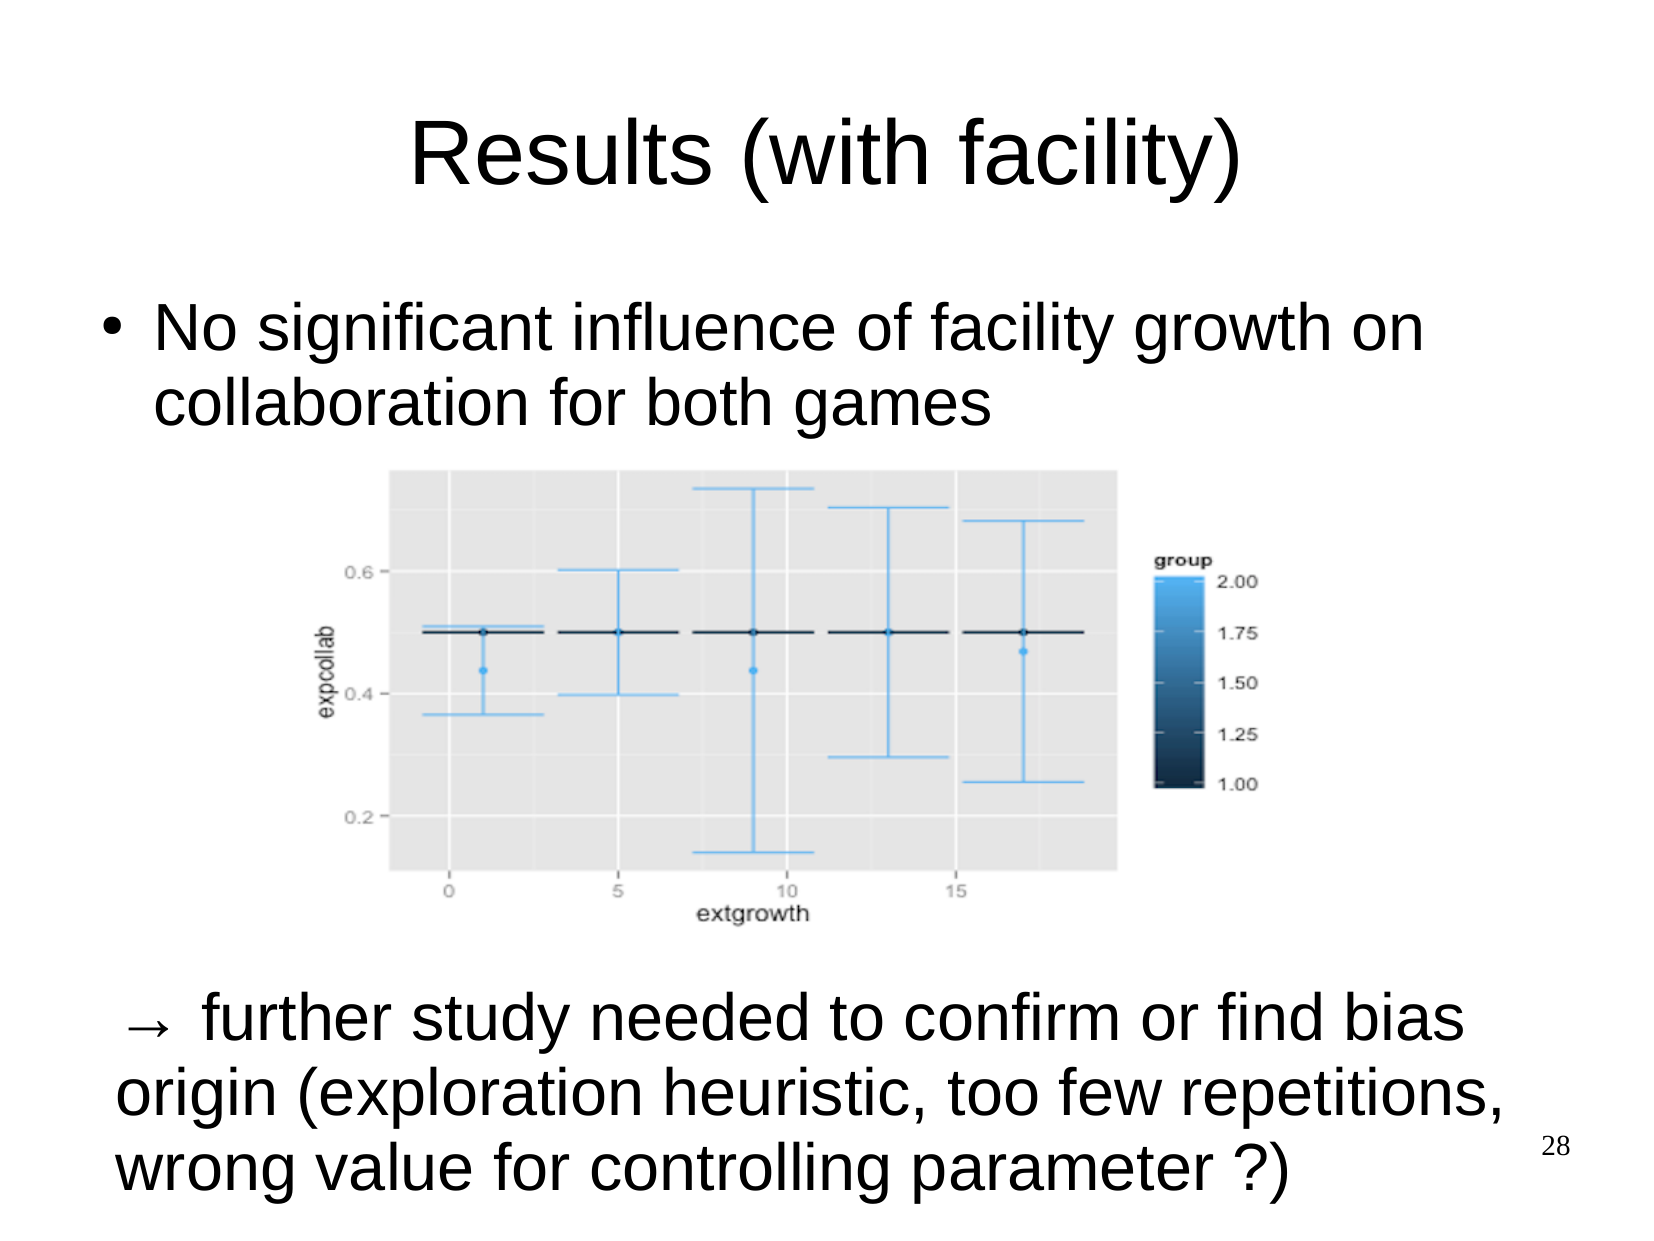

# Results (with facility)
No significant influence of facility growth on collaboration for both games
→ further study needed to confirm or find bias origin (exploration heuristic, too few repetitions, wrong value for controlling parameter ?)
28